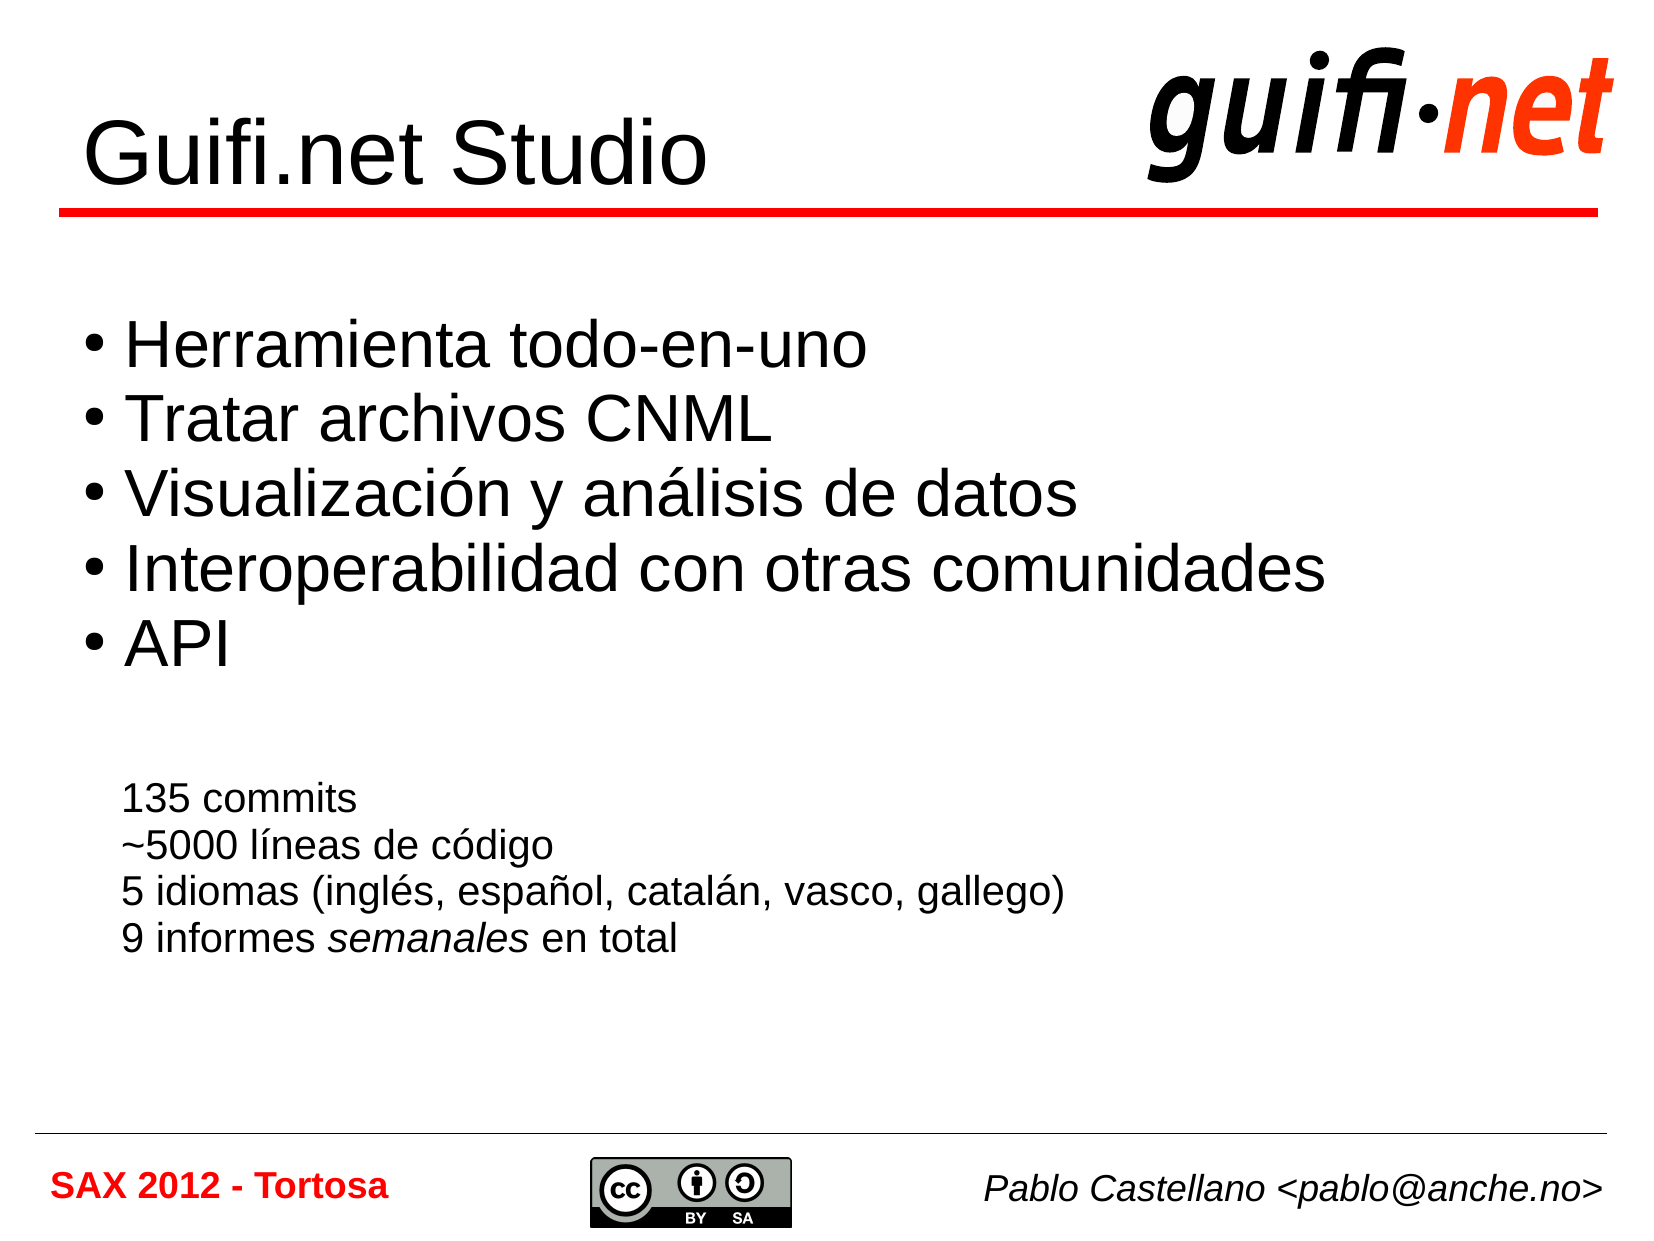

# Guifi.net Studio
 Herramienta todo-en-uno
 Tratar archivos CNML
 Visualización y análisis de datos
 Interoperabilidad con otras comunidades
 API
135 commits
~5000 líneas de código
5 idiomas (inglés, español, catalán, vasco, gallego)
9 informes semanales en total
SAX 2012 - Tortosa
Pablo Castellano <pablo@anche.no>